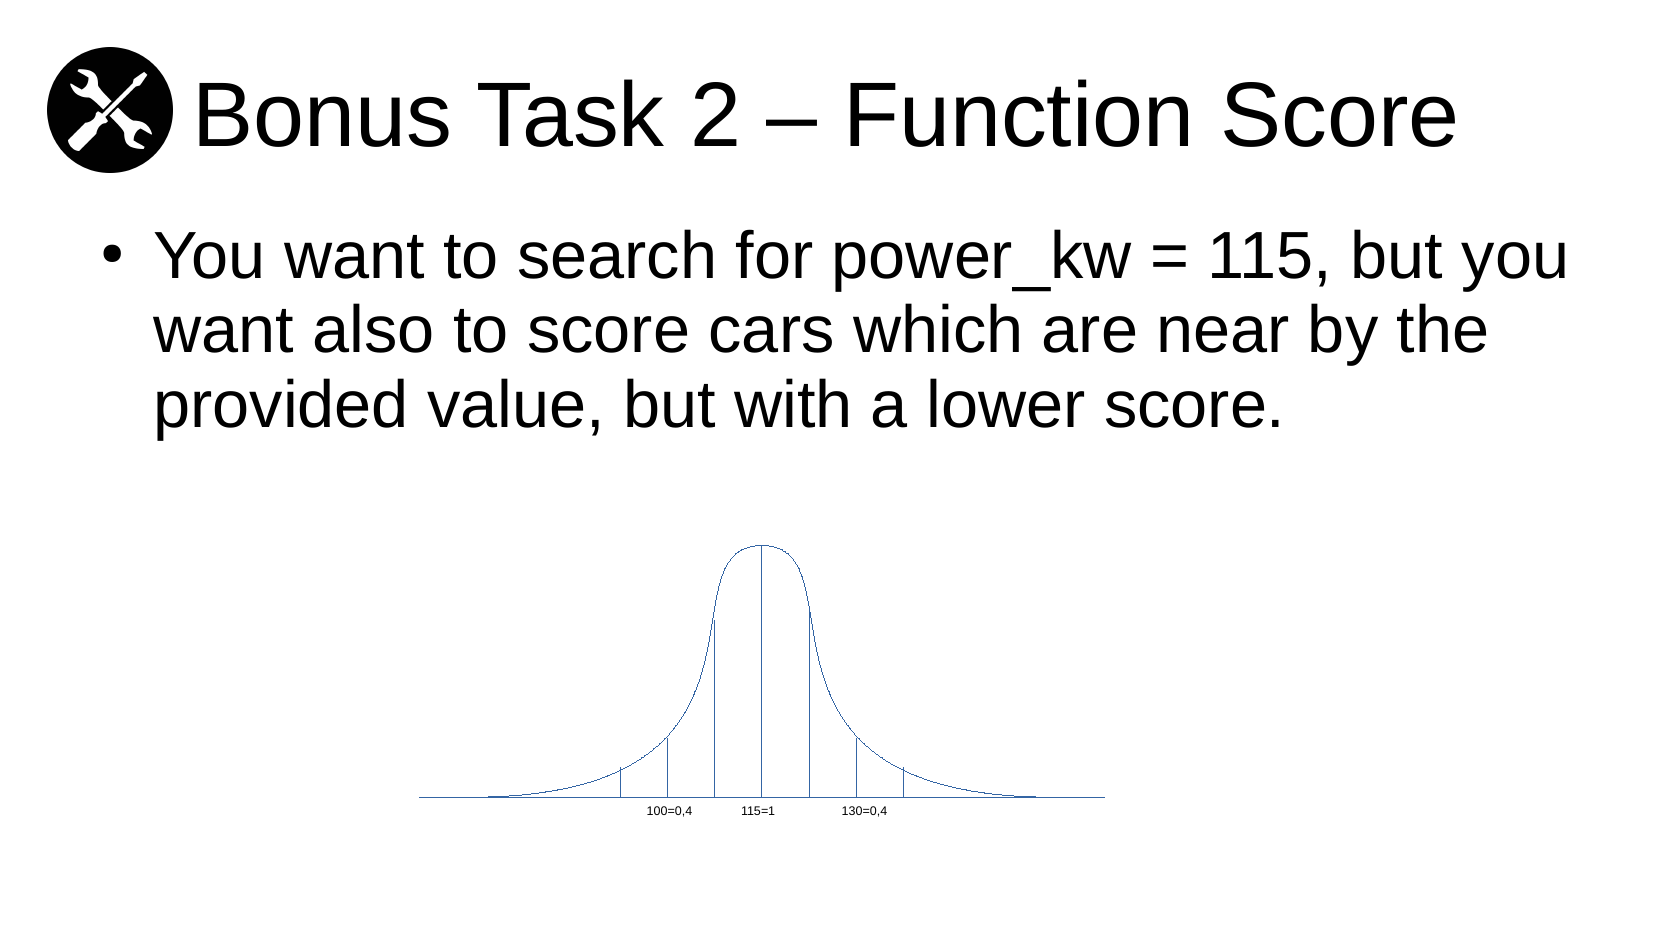

# Bonus Task 2 – Function Score
You want to search for power_kw = 115, but you want also to score cars which are near by the provided value, but with a lower score.
100=0,4
115=1
130=0,4